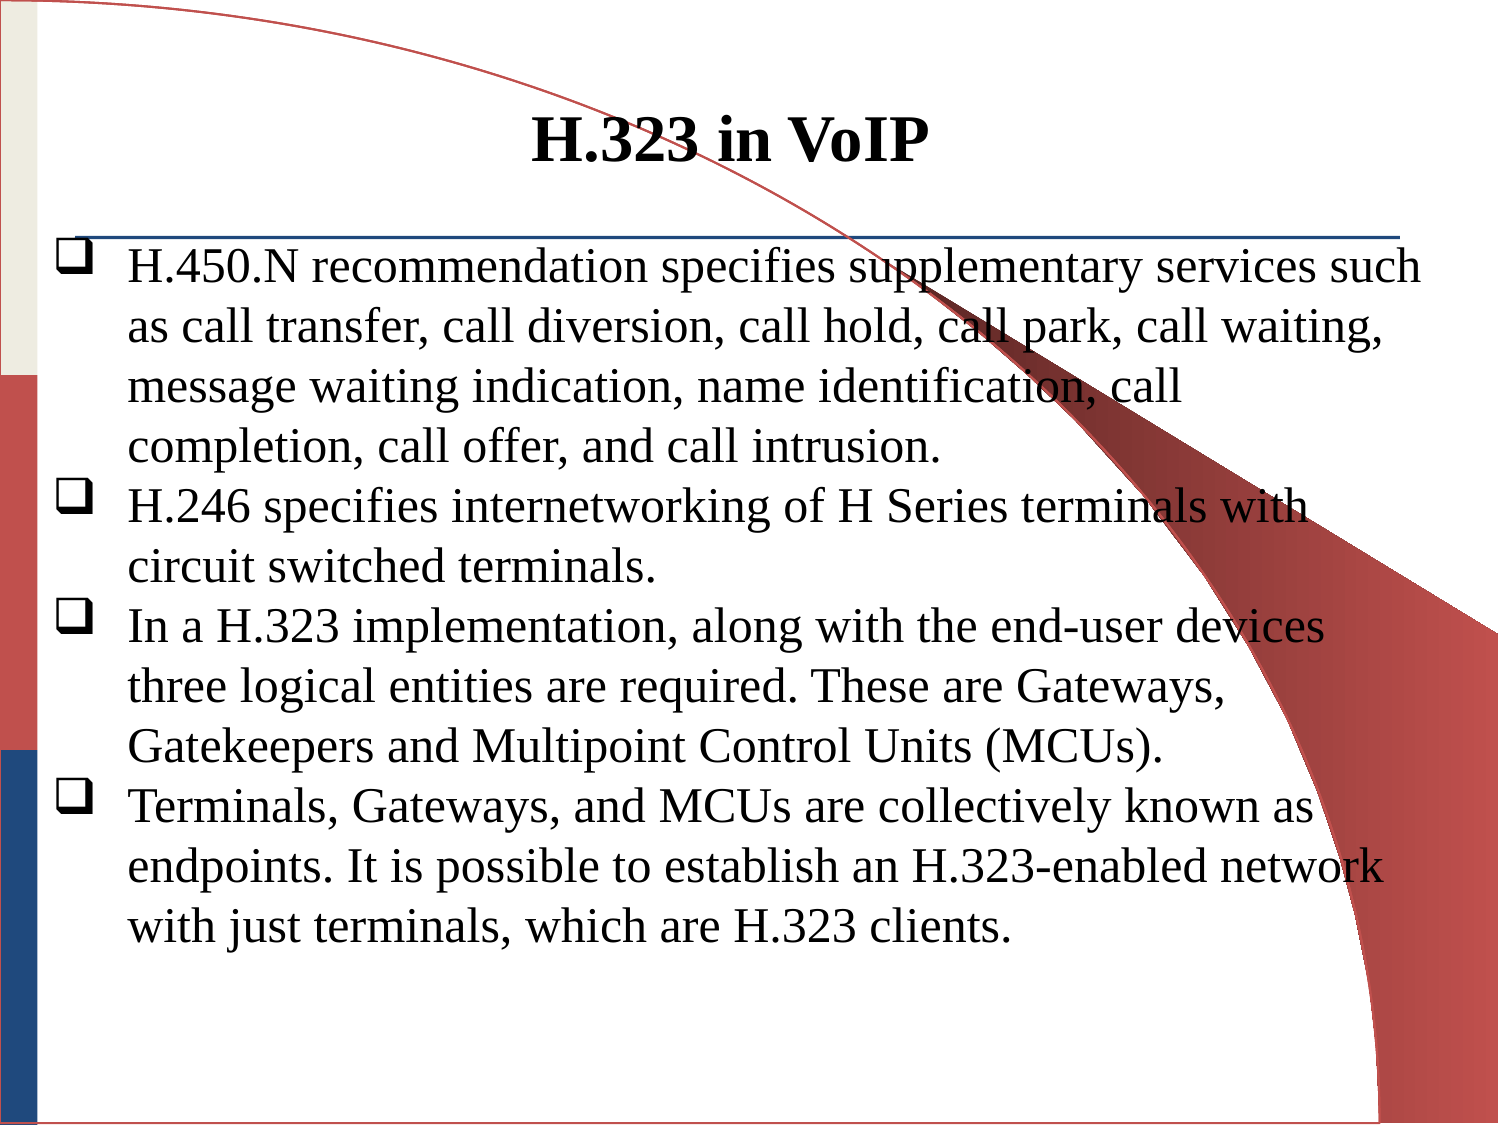

H.323 in VoIP
H.450.N recommendation specifies supplementary services such as call transfer, call diversion, call hold, call park, call waiting, message waiting indication, name identification, call completion, call offer, and call intrusion.
H.246 specifies internetworking of H Series terminals with circuit switched terminals.
In a H.323 implementation, along with the end-user devices three logical entities are required. These are Gateways, Gatekeepers and Multipoint Control Units (MCUs).
Terminals, Gateways, and MCUs are collectively known as endpoints. It is possible to establish an H.323-enabled network with just terminals, which are H.323 clients.